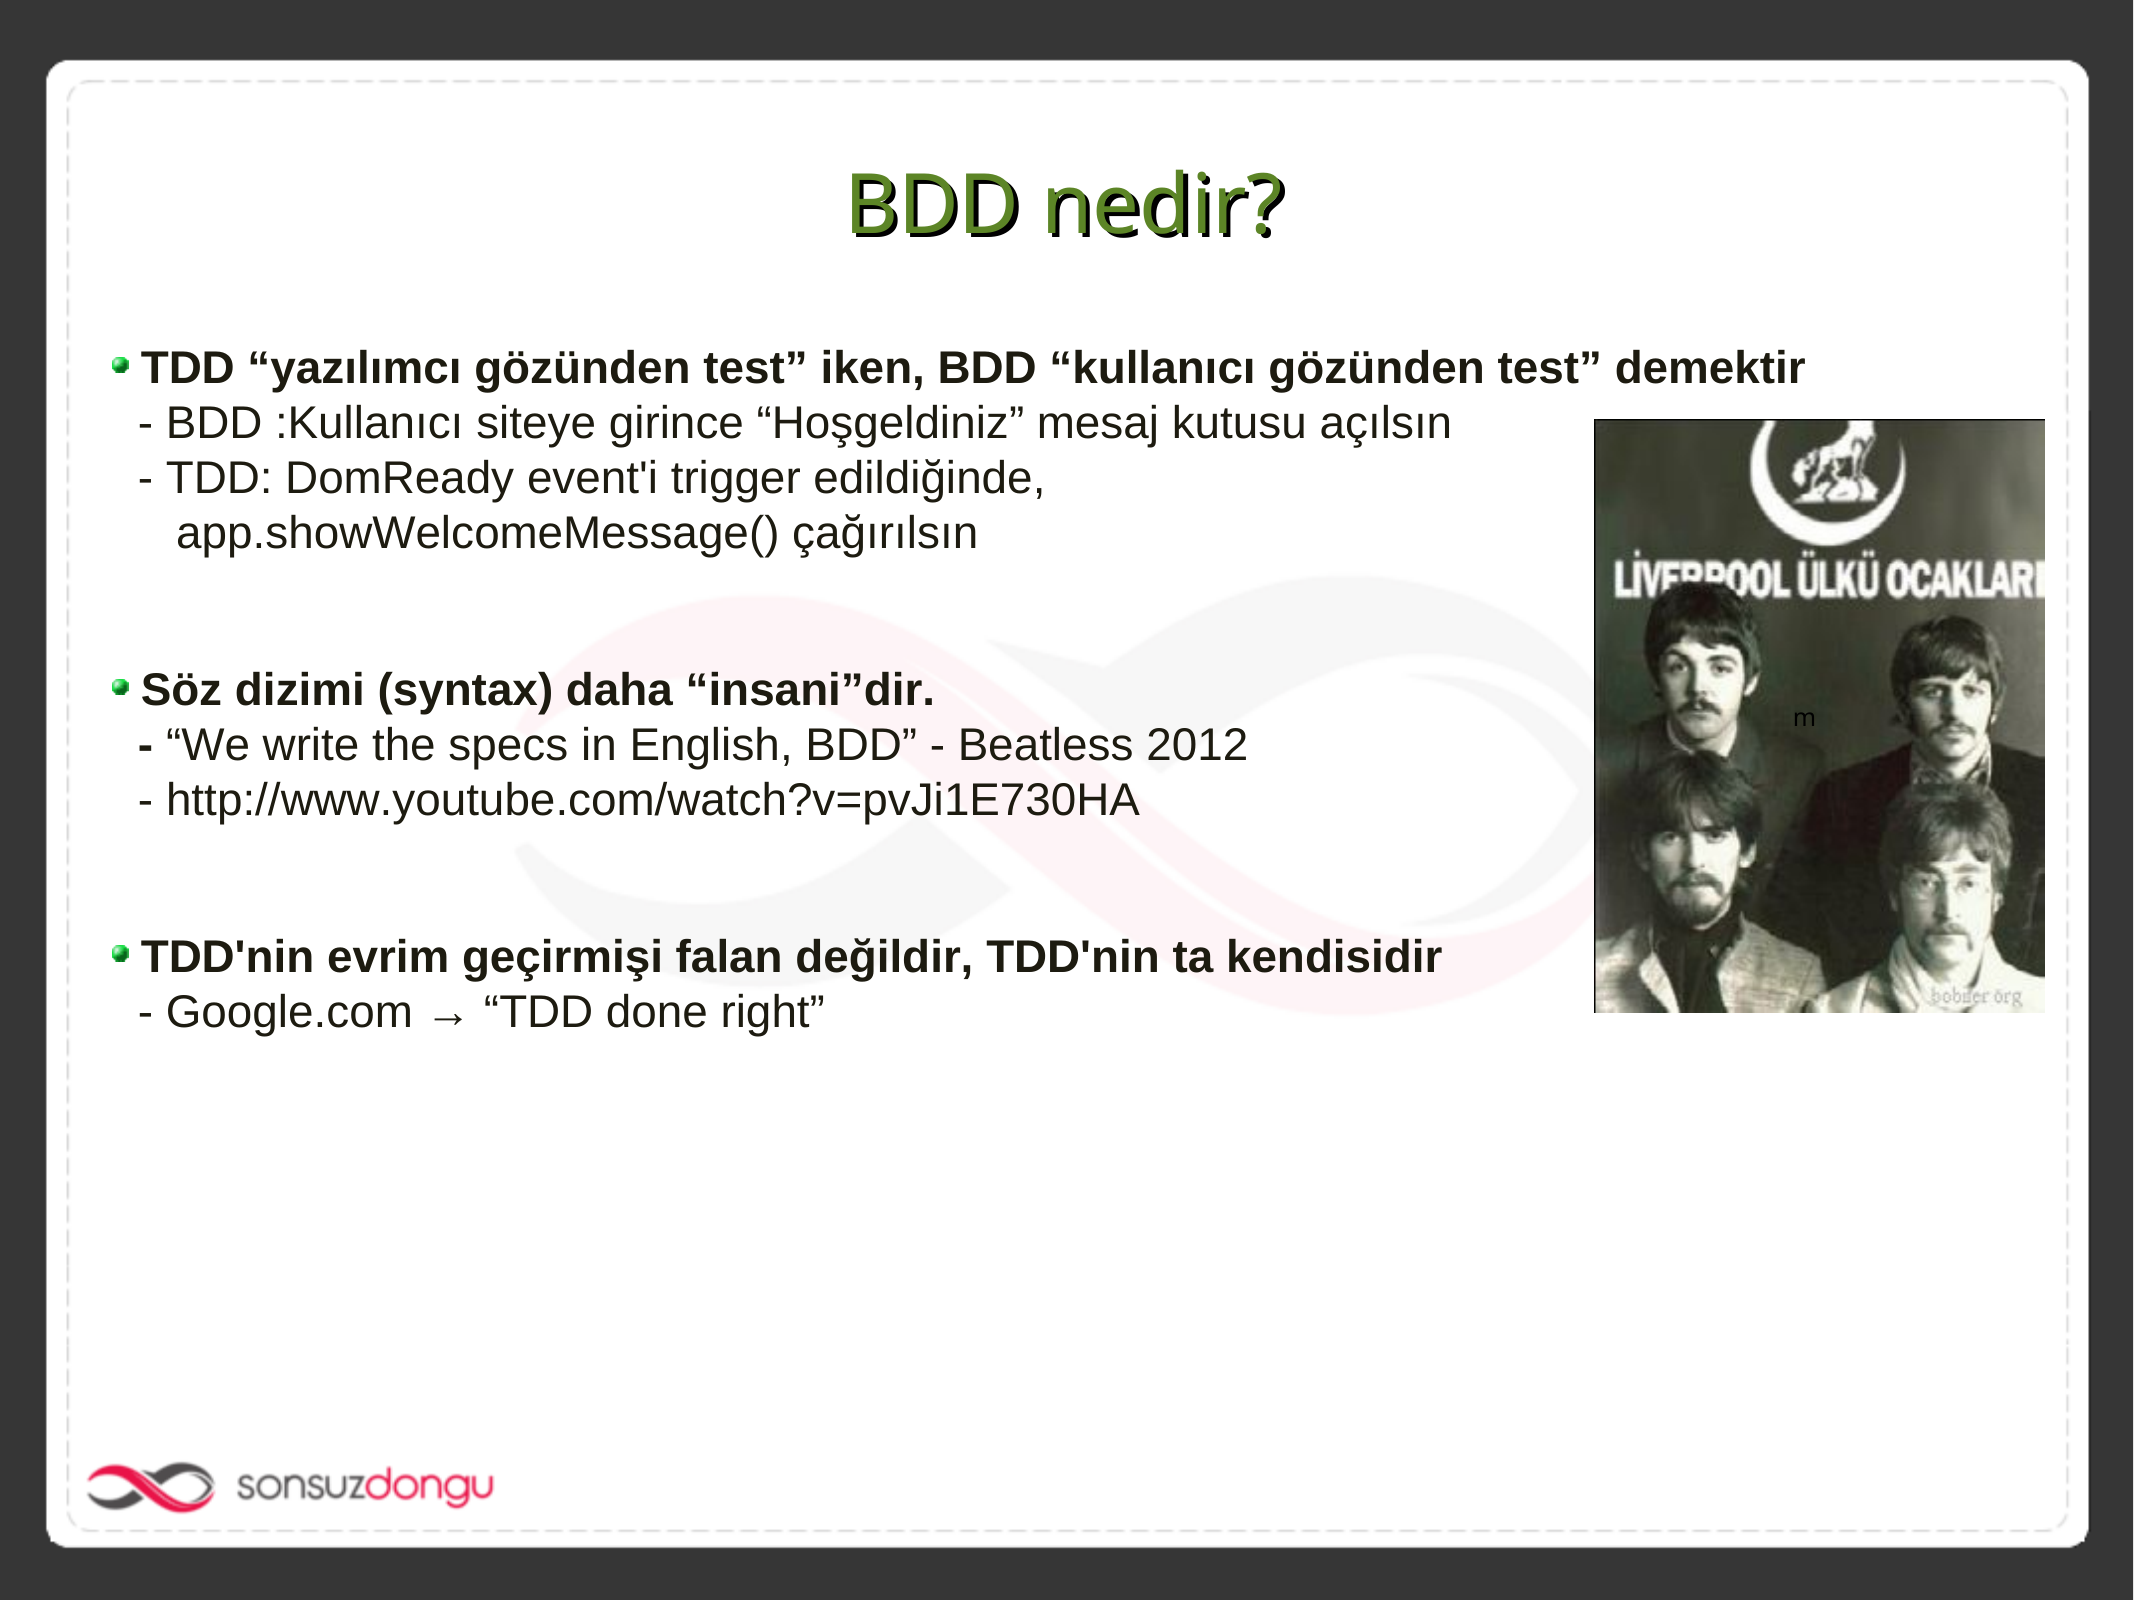

BDD nedir?
 TDD “yazılımcı gözünden test” iken, BDD “kullanıcı gözünden test” demektir
 - BDD :Kullanıcı siteye girince “Hoşgeldiniz” mesaj kutusu açılsın
 - TDD: DomReady event'i trigger edildiğinde,
 app.showWelcomeMessage() çağırılsın
 Söz dizimi (syntax) daha “insani”dir.
 - “We write the specs in English, BDD” - Beatless 2012
 - http://www.youtube.com/watch?v=pvJi1E730HA
 TDD'nin evrim geçirmişi falan değildir, TDD'nin ta kendisidir
 - Google.com → “TDD done right”
m